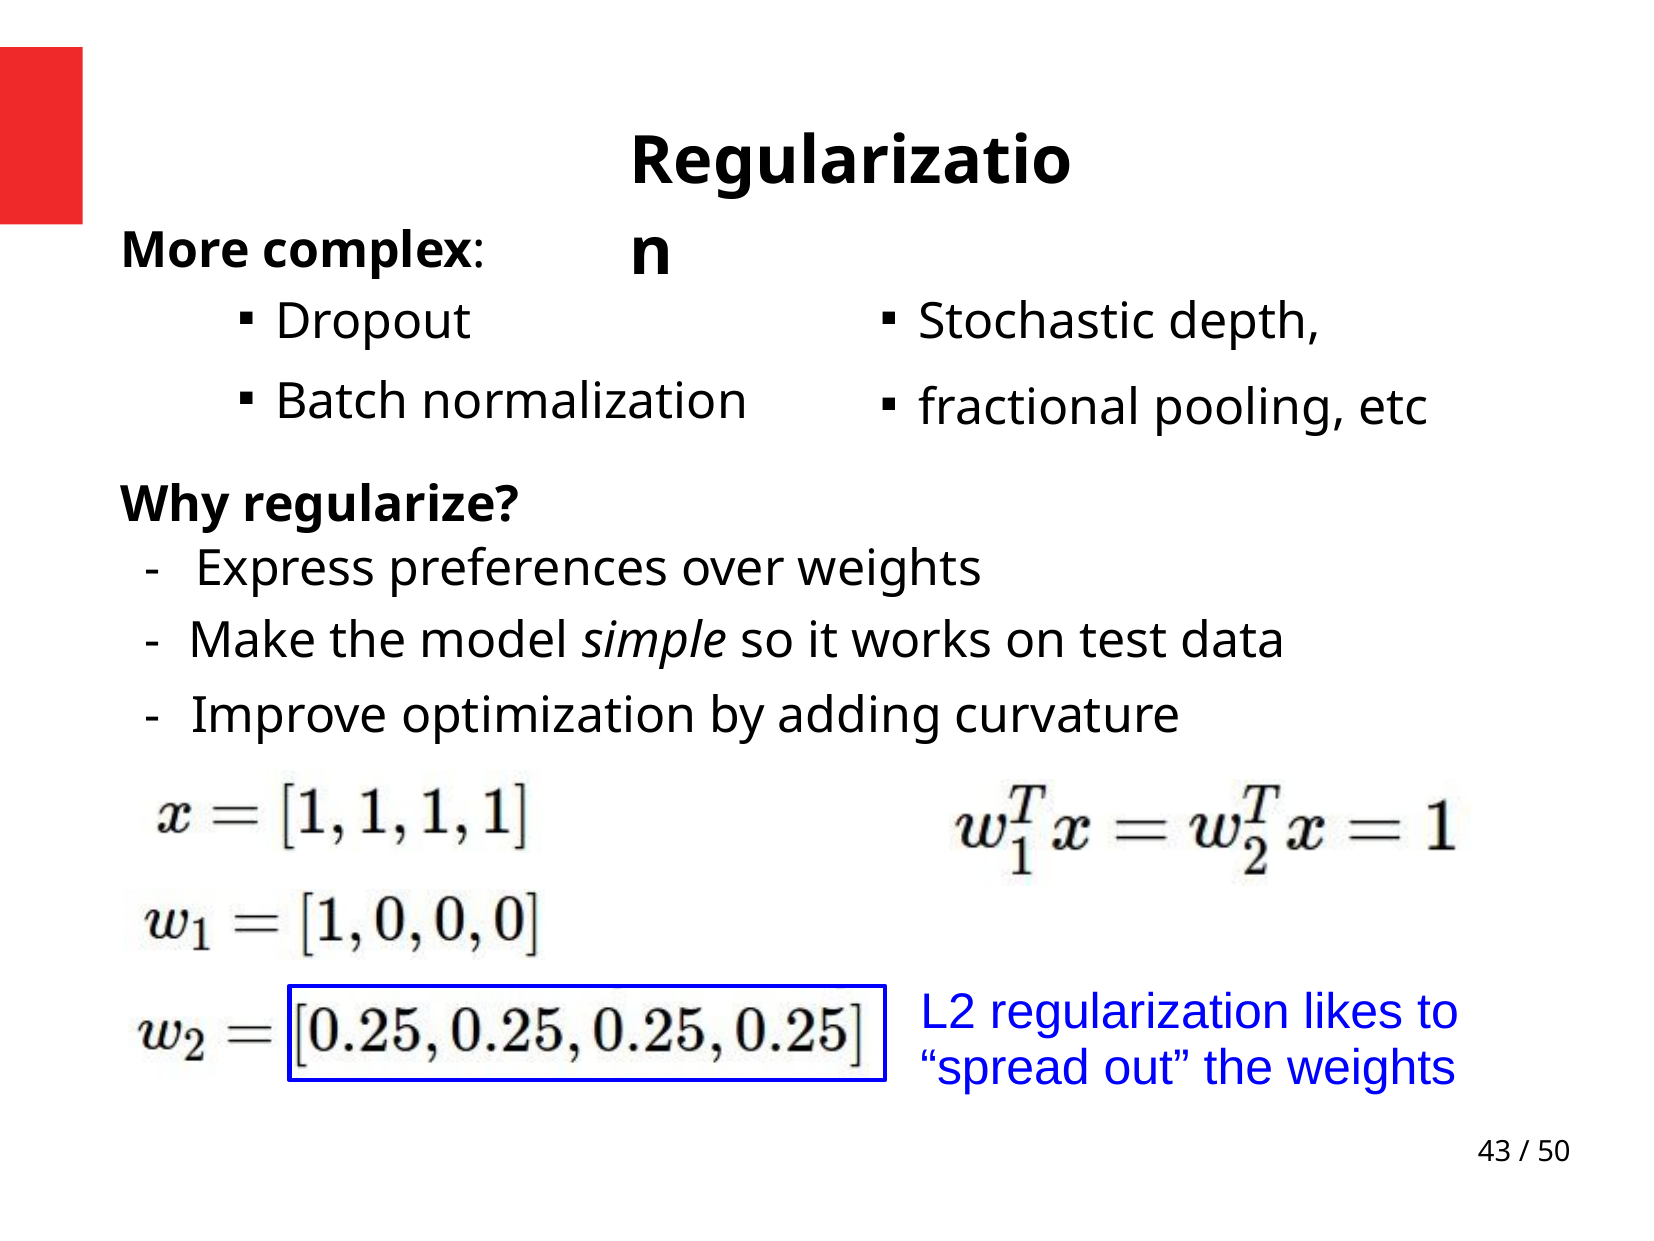

Regularization
More complex:
Dropout
Batch normalization
Stochastic depth,
fractional pooling, etc
Why regularize?
-
Express preferences over weights
-
Make the model simple so it works on test data
-
Improve optimization by adding curvature
L2 regularization likes to
“spread out” the weights
43